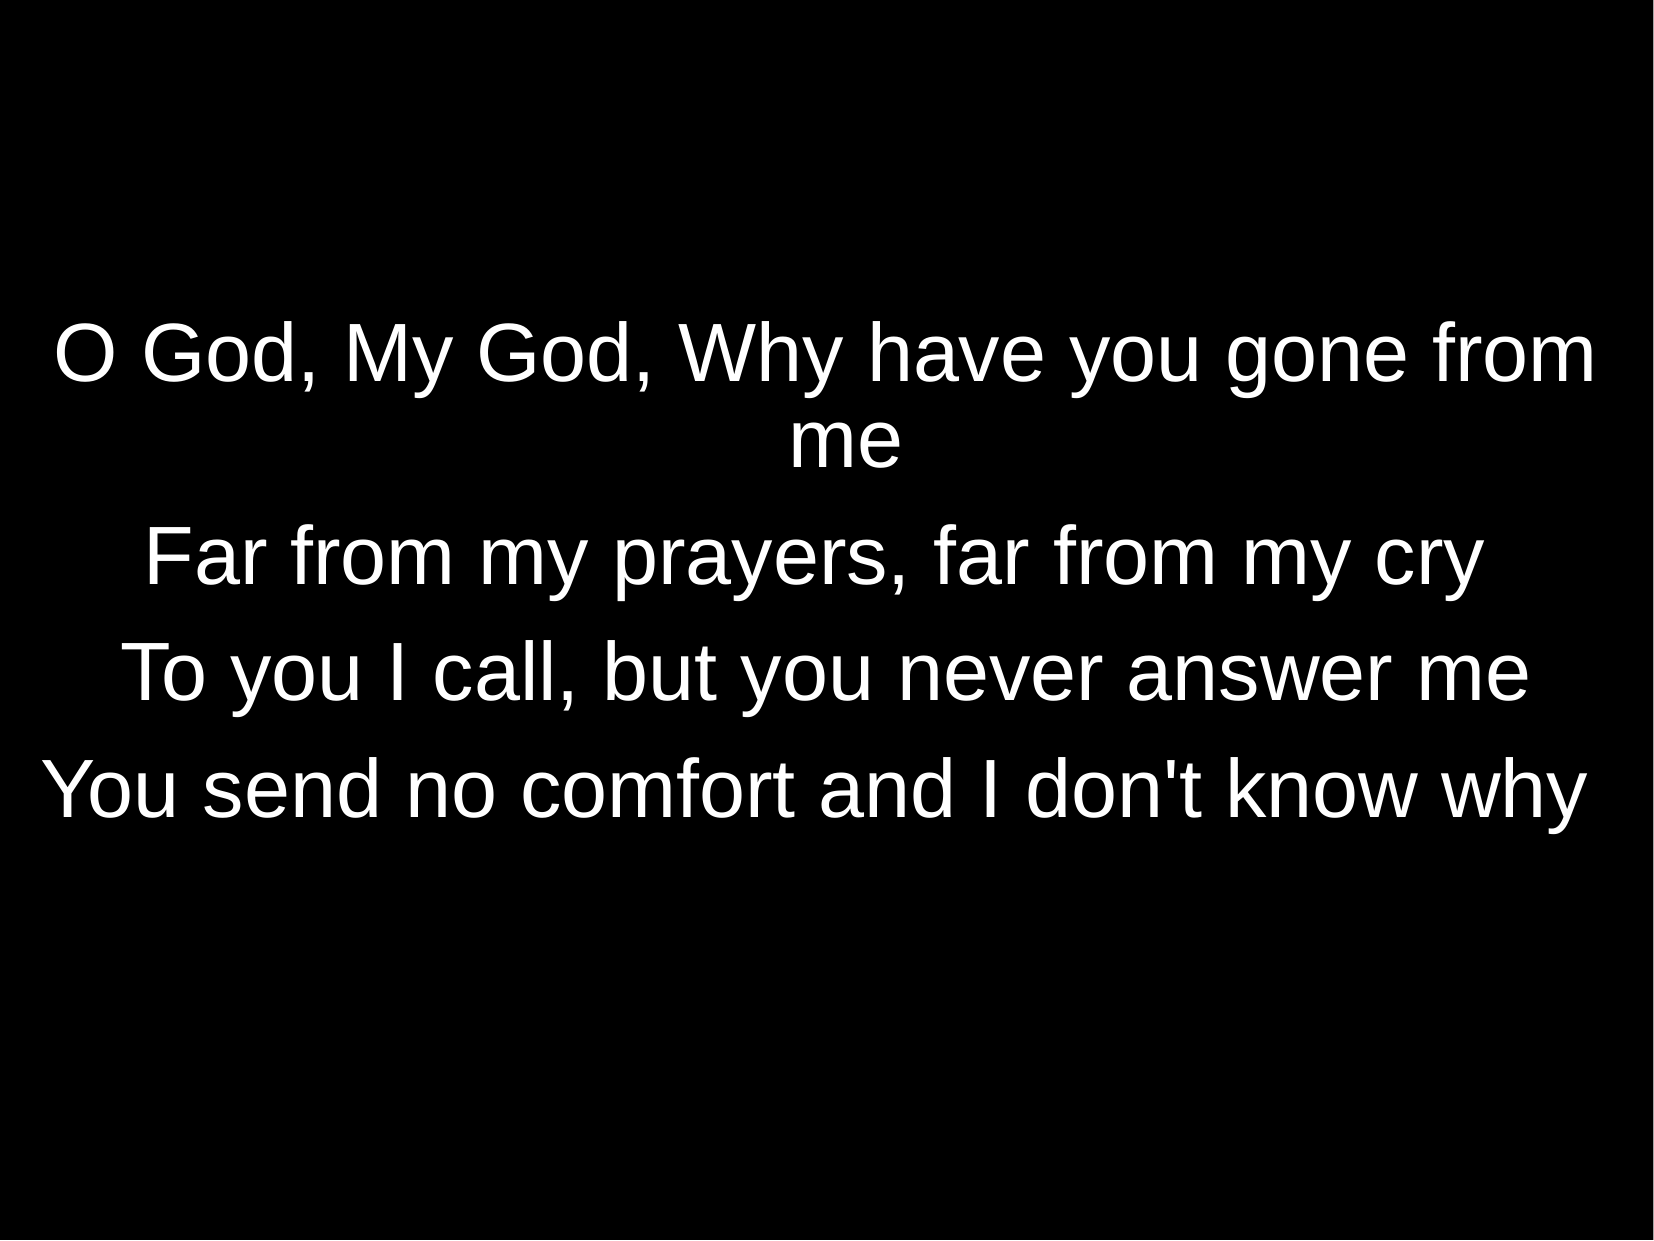

#
O God, My God, Why have you gone from me
Far from my prayers, far from my cry
To you I call, but you never answer me
You send no comfort and I don't know why